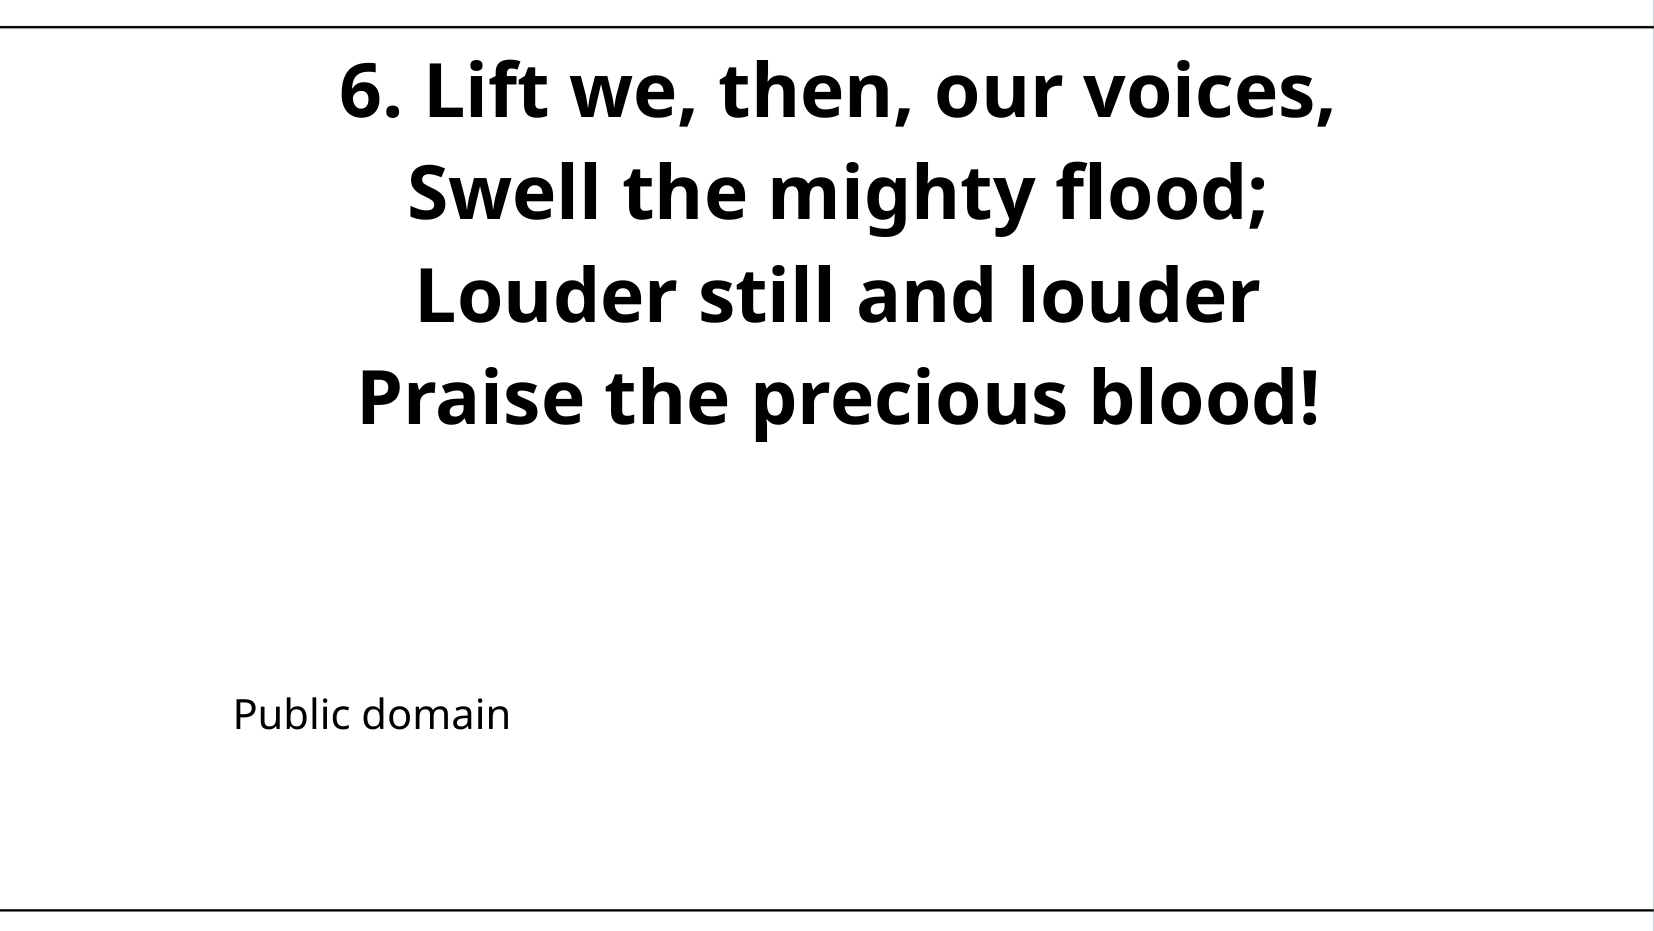

6. Lift we, then, our voices,
Swell the mighty flood;
Louder still and louder
Praise the precious blood!
 Public domain